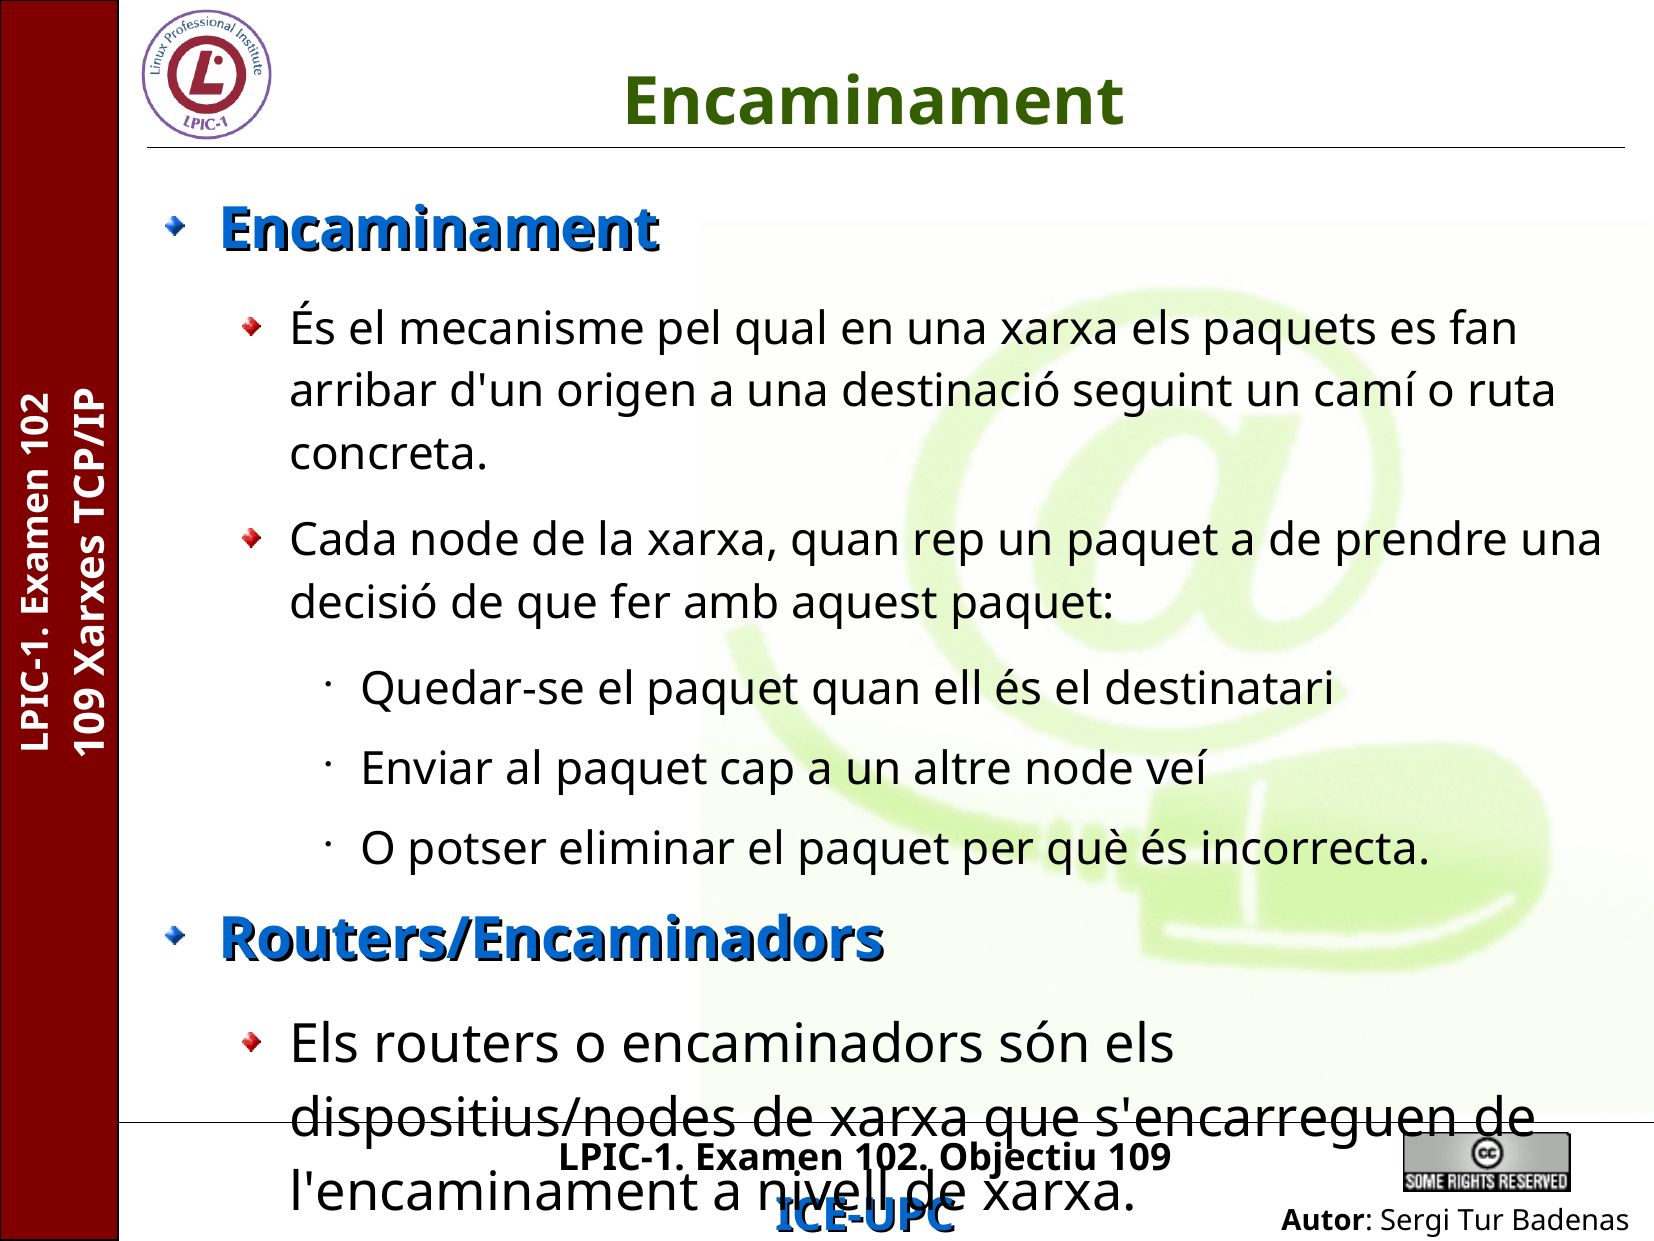

# Encaminament
Encaminament
És el mecanisme pel qual en una xarxa els paquets es fan arribar d'un origen a una destinació seguint un camí o ruta concreta.
Cada node de la xarxa, quan rep un paquet a de prendre una decisió de que fer amb aquest paquet:
Quedar-se el paquet quan ell és el destinatari
Enviar al paquet cap a un altre node veí
O potser eliminar el paquet per què és incorrecta.
Routers/Encaminadors
Els routers o encaminadors són els dispositius/nodes de xarxa que s'encarreguen de l'encaminament a nivell de xarxa.